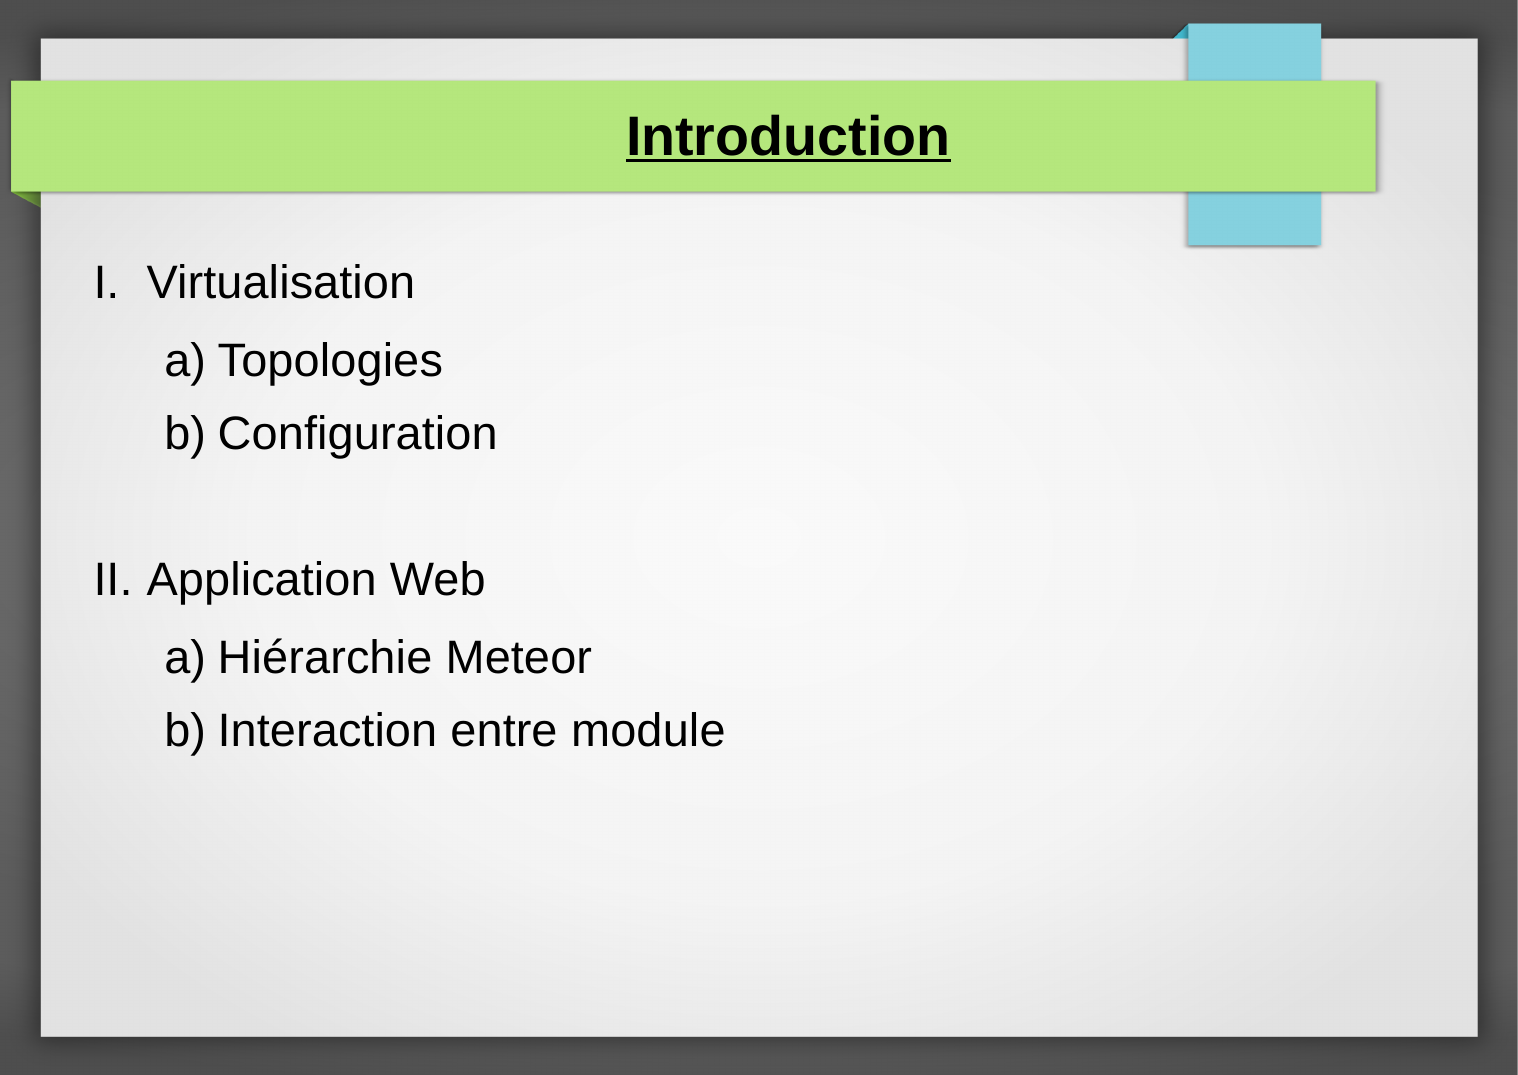

# Introduction
Virtualisation
Topologies
Configuration
Application Web
Hiérarchie Meteor
Interaction entre module